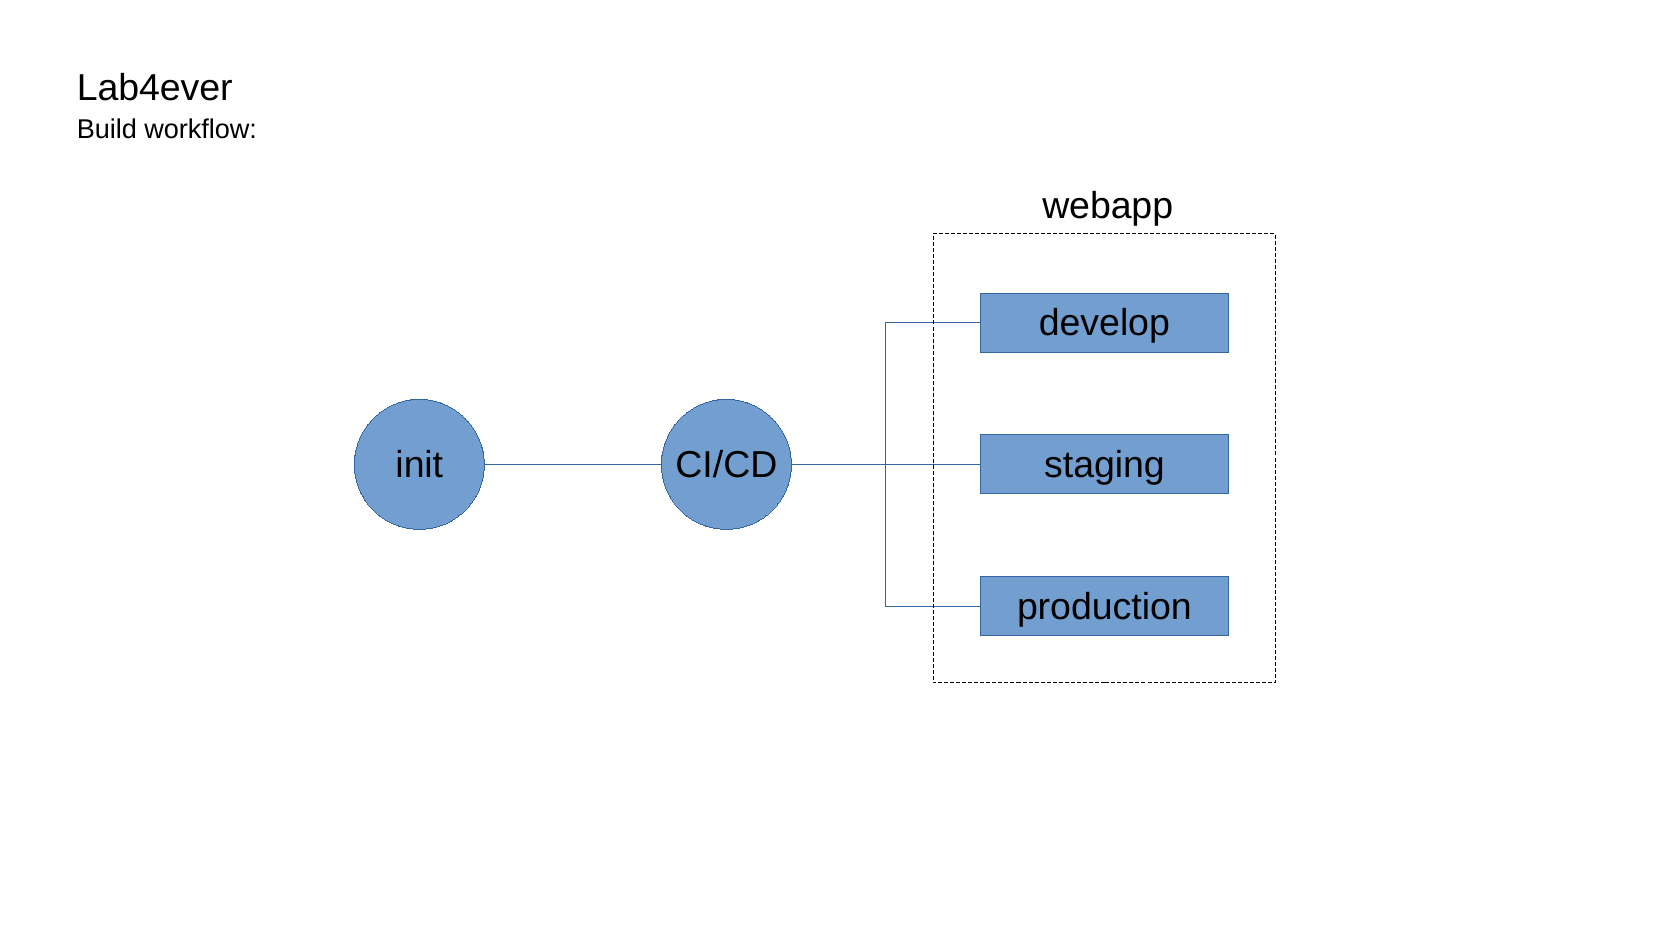

Lab4ever
Build workflow:
webapp
develop
init
CI/CD
staging
production